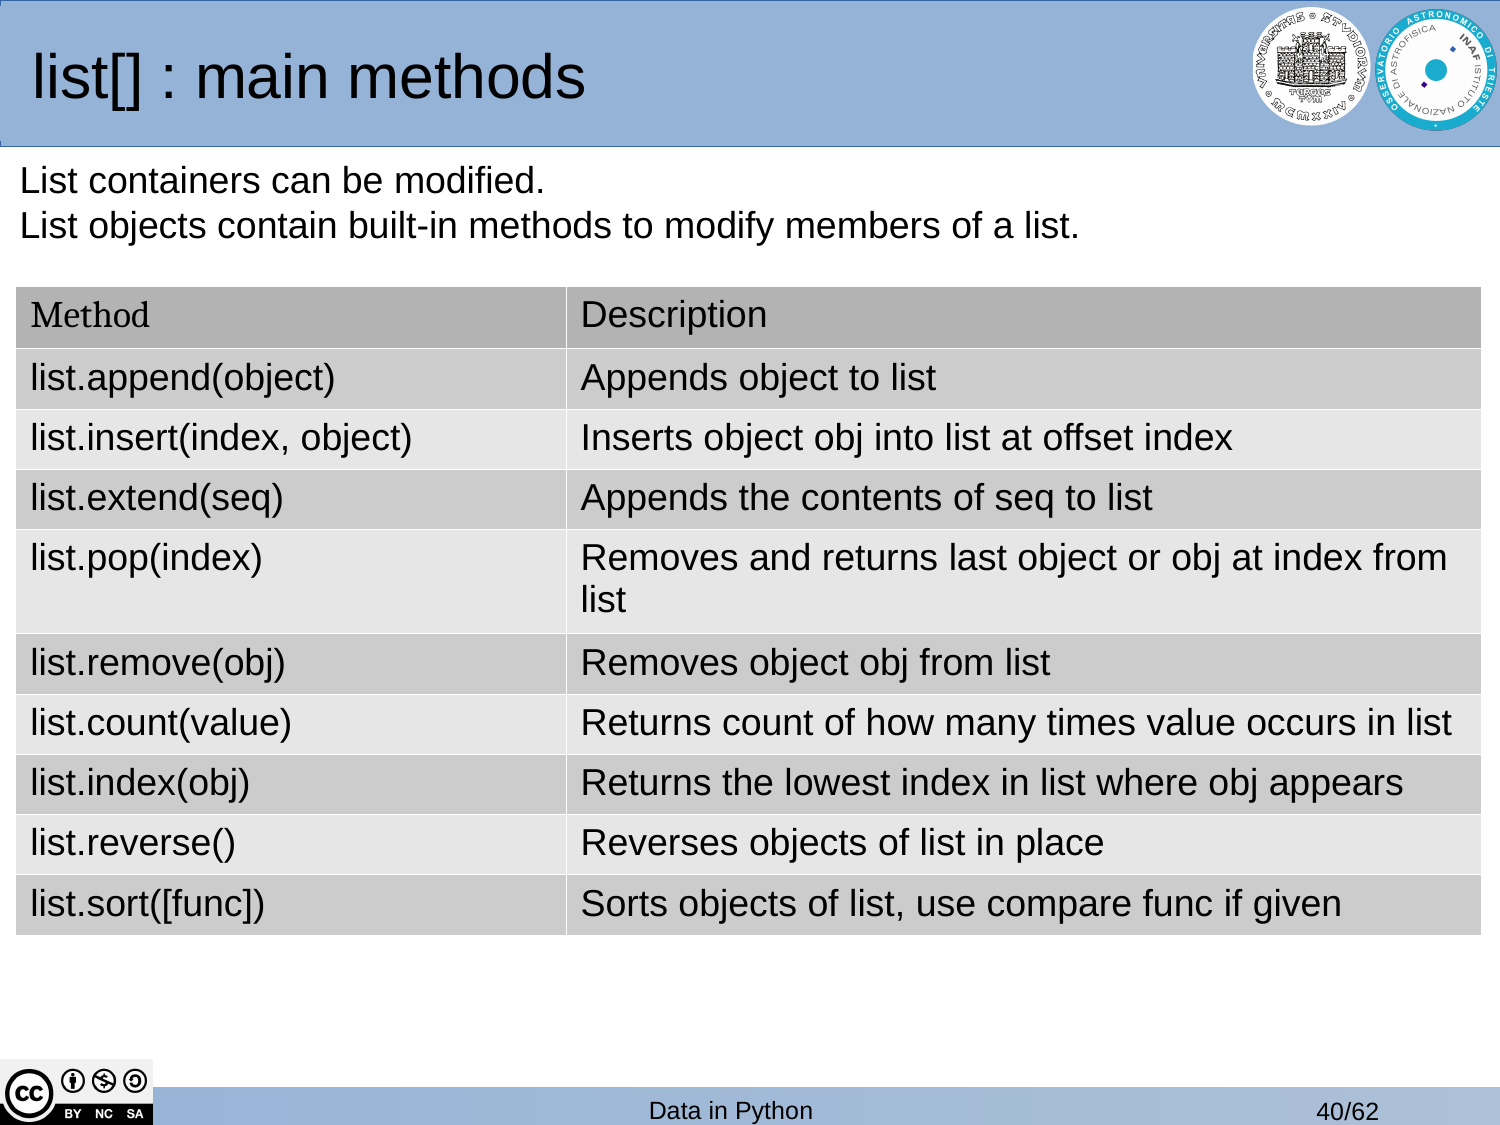

list[] : main methods
# List containers can be modified.
List objects contain built-in methods to modify members of a list.
| Method | Description |
| --- | --- |
| list.append(object) | Appends object to list |
| list.insert(index, object) | Inserts object obj into list at offset index |
| list.extend(seq) | Appends the contents of seq to list |
| list.pop(index) | Removes and returns last object or obj at index from list |
| list.remove(obj) | Removes object obj from list |
| list.count(value) | Returns count of how many times value occurs in list |
| list.index(obj) | Returns the lowest index in list where obj appears |
| list.reverse() | Reverses objects of list in place |
| list.sort([func]) | Sorts objects of list, use compare func if given |